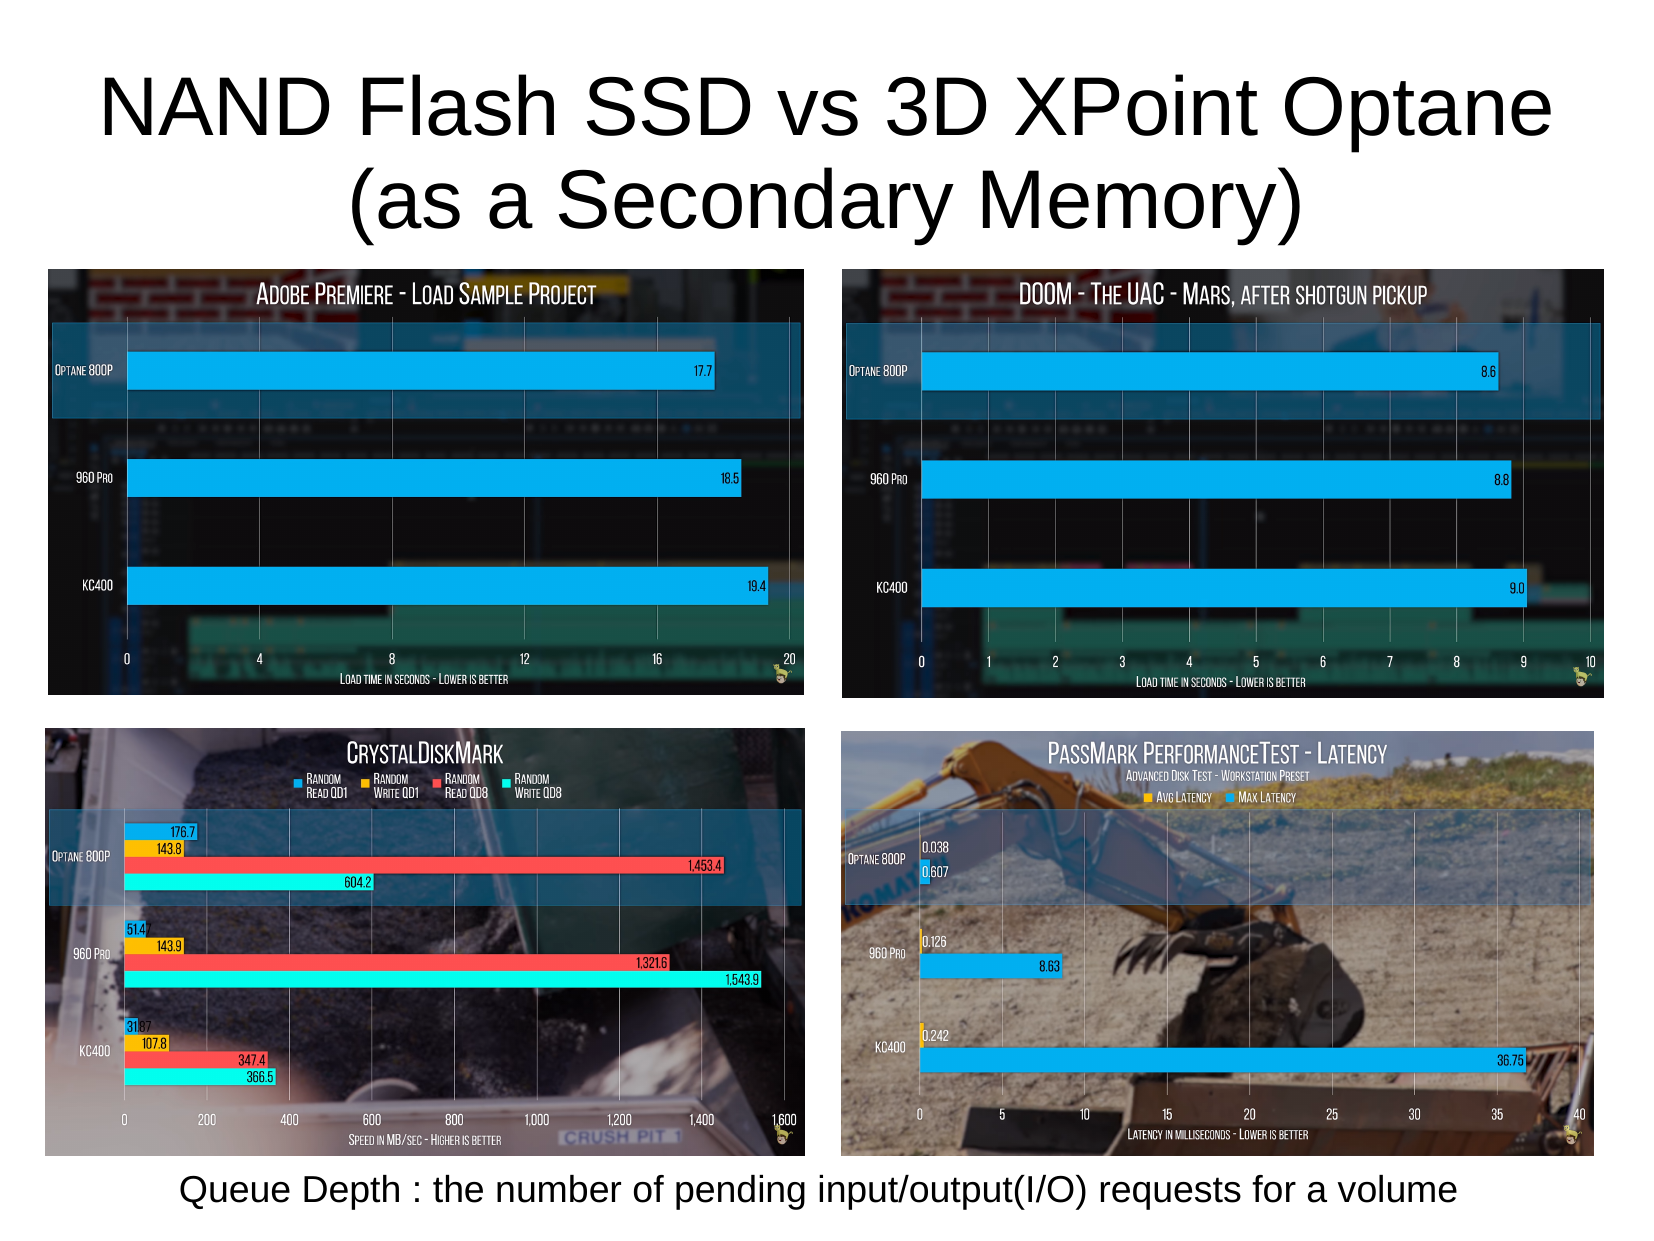

# NAND Flash SSD vs 3D XPoint Optane (as a Secondary Memory)
28
Queue Depth : the number of pending input/output(I/O) requests for a volume